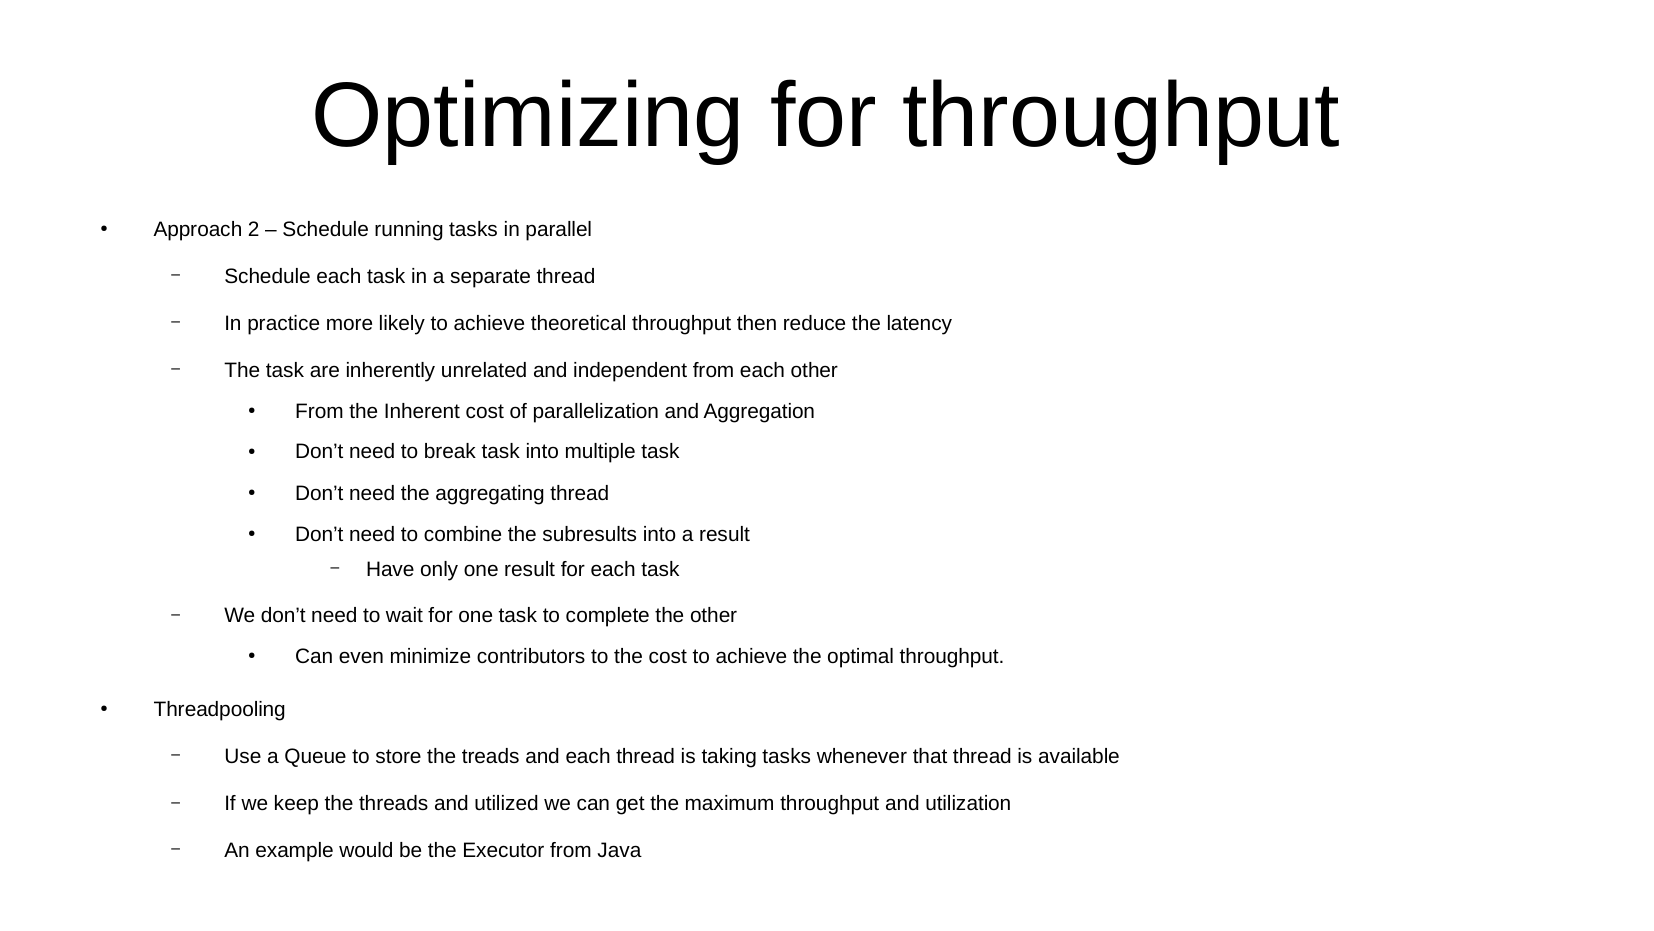

# Optimizing for throughput
Approach 2 – Schedule running tasks in parallel
Schedule each task in a separate thread
In practice more likely to achieve theoretical throughput then reduce the latency
The task are inherently unrelated and independent from each other
From the Inherent cost of parallelization and Aggregation
Don’t need to break task into multiple task
Don’t need the aggregating thread
Don’t need to combine the subresults into a result
Have only one result for each task
We don’t need to wait for one task to complete the other
Can even minimize contributors to the cost to achieve the optimal throughput.
Threadpooling
Use a Queue to store the treads and each thread is taking tasks whenever that thread is available
If we keep the threads and utilized we can get the maximum throughput and utilization
An example would be the Executor from Java